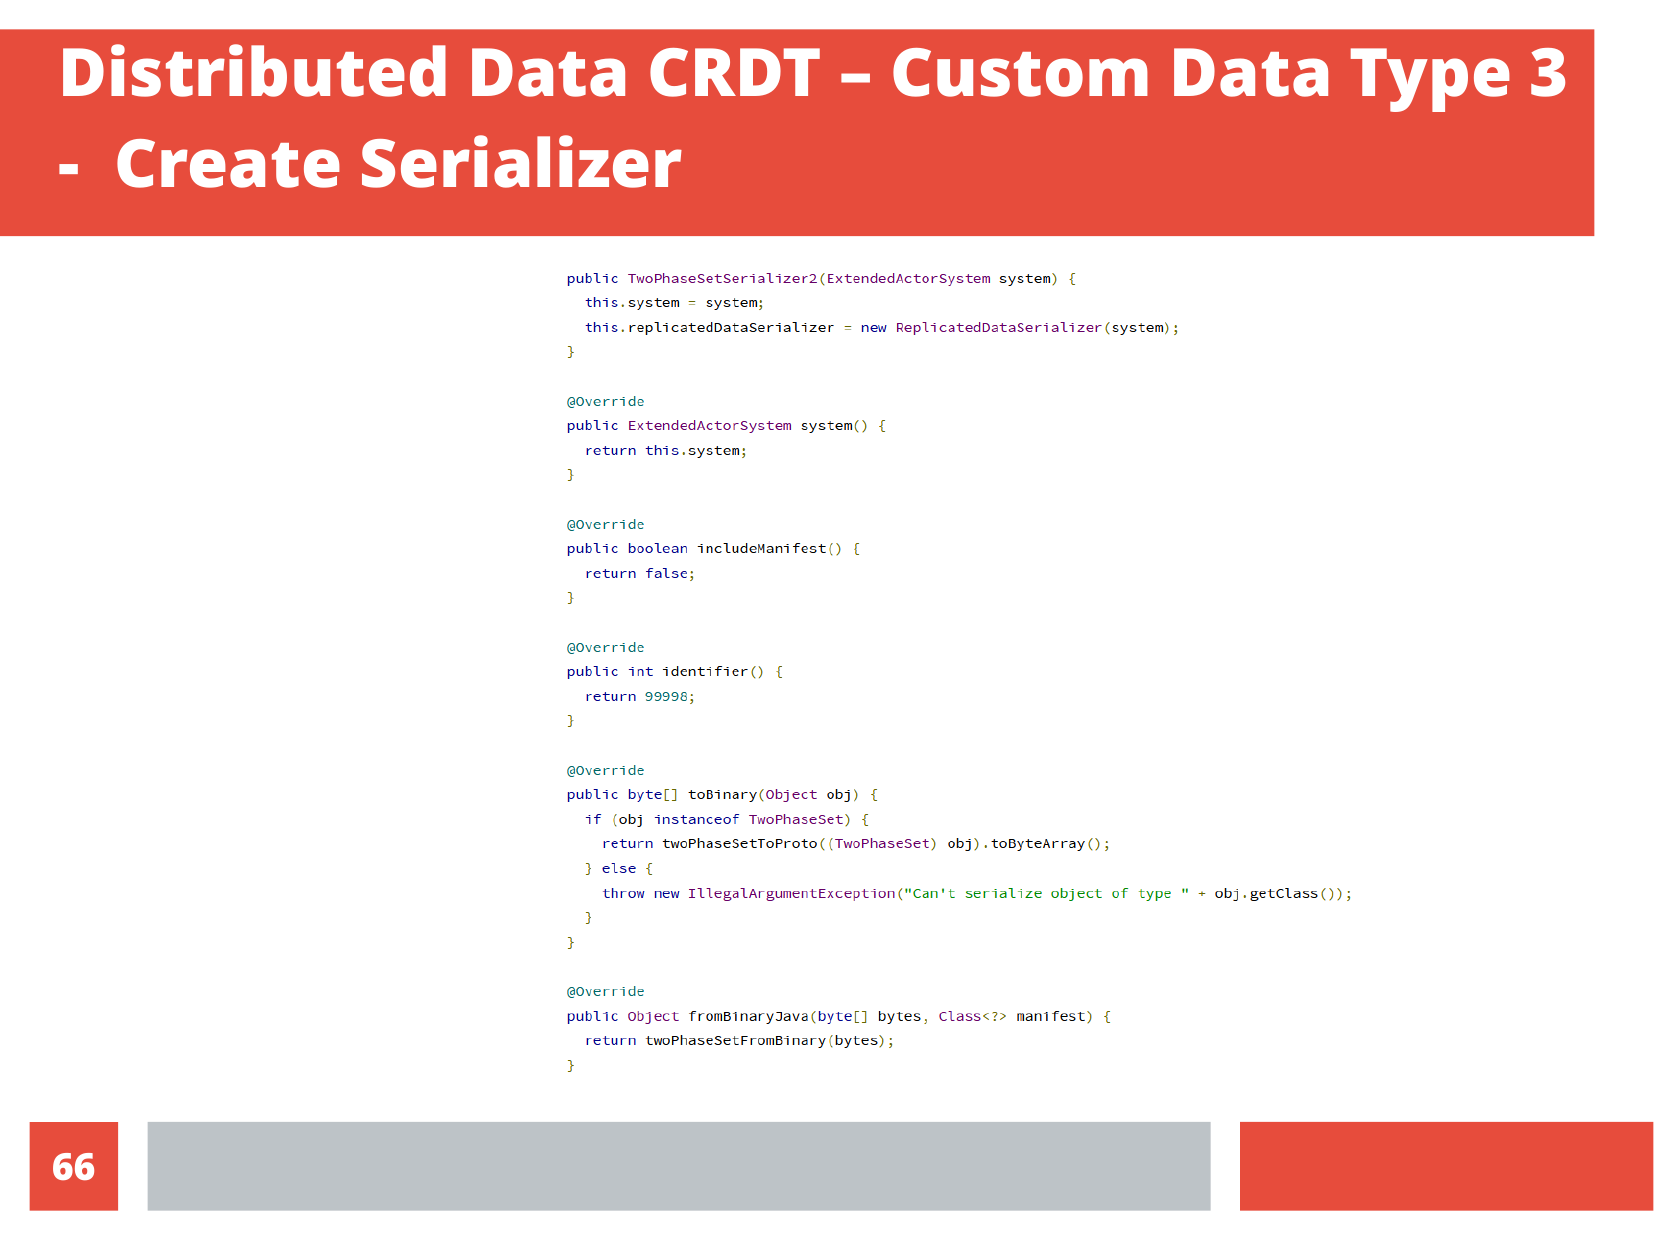

# Distributed Data CRDT – Custom Data Type 3 - Create Serializer
66